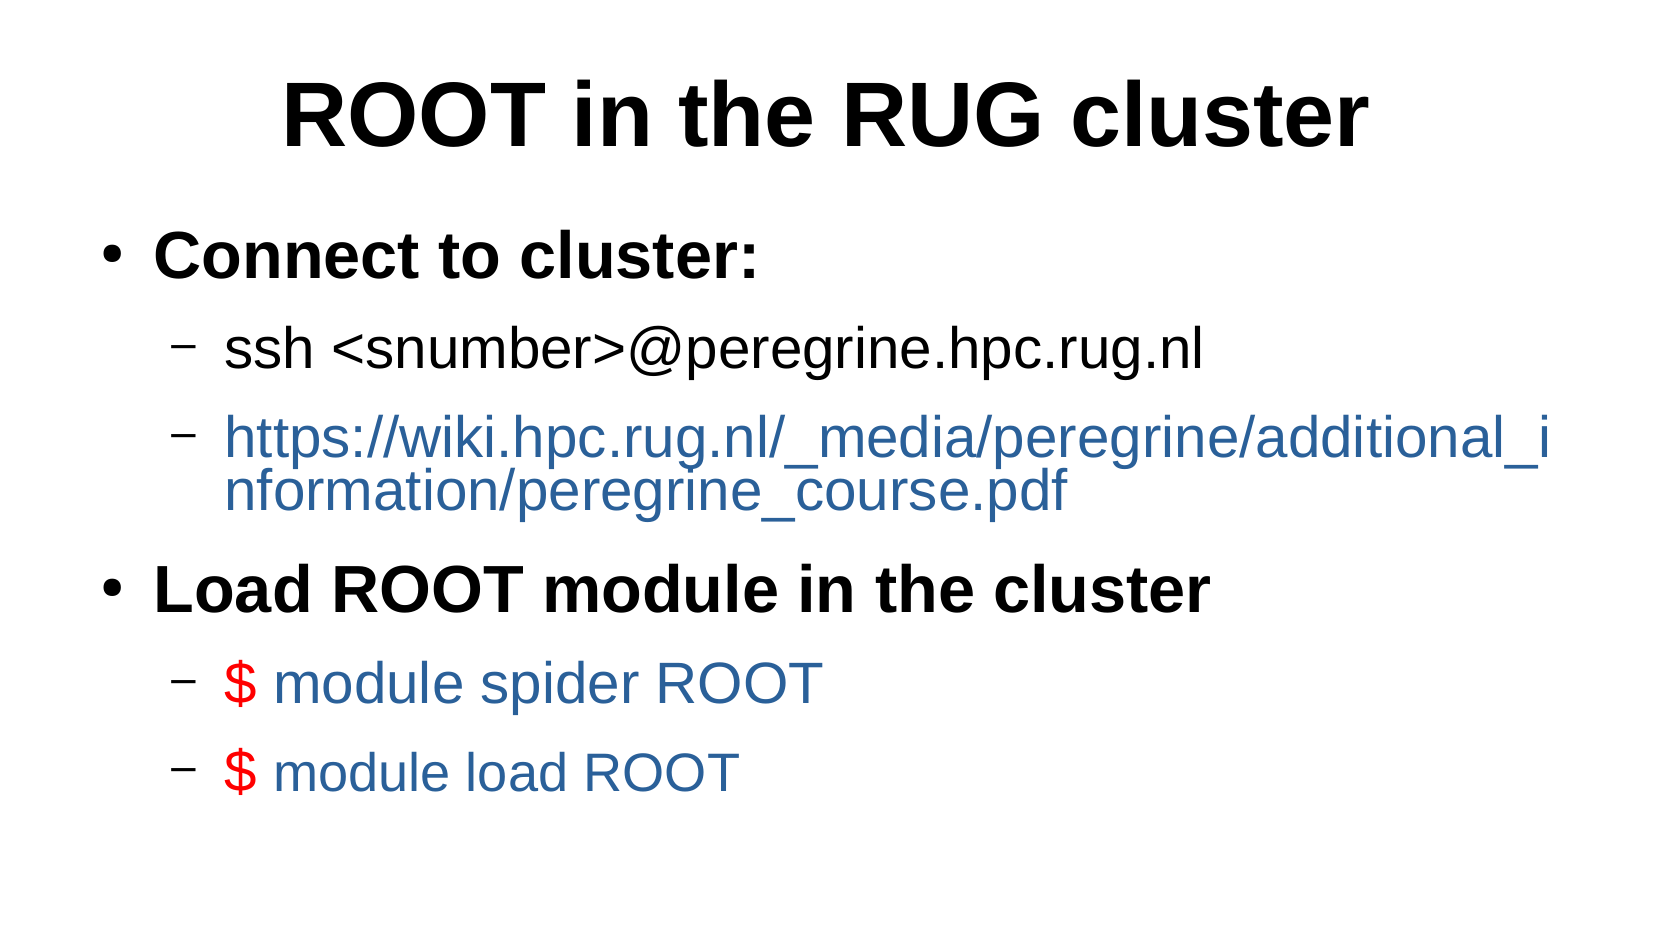

# ROOT in the RUG cluster
Connect to cluster:
ssh <snumber>@peregrine.hpc.rug.nl
https://wiki.hpc.rug.nl/_media/peregrine/additional_information/peregrine_course.pdf
Load ROOT module in the cluster
$ module spider ROOT
$ module load ROOT